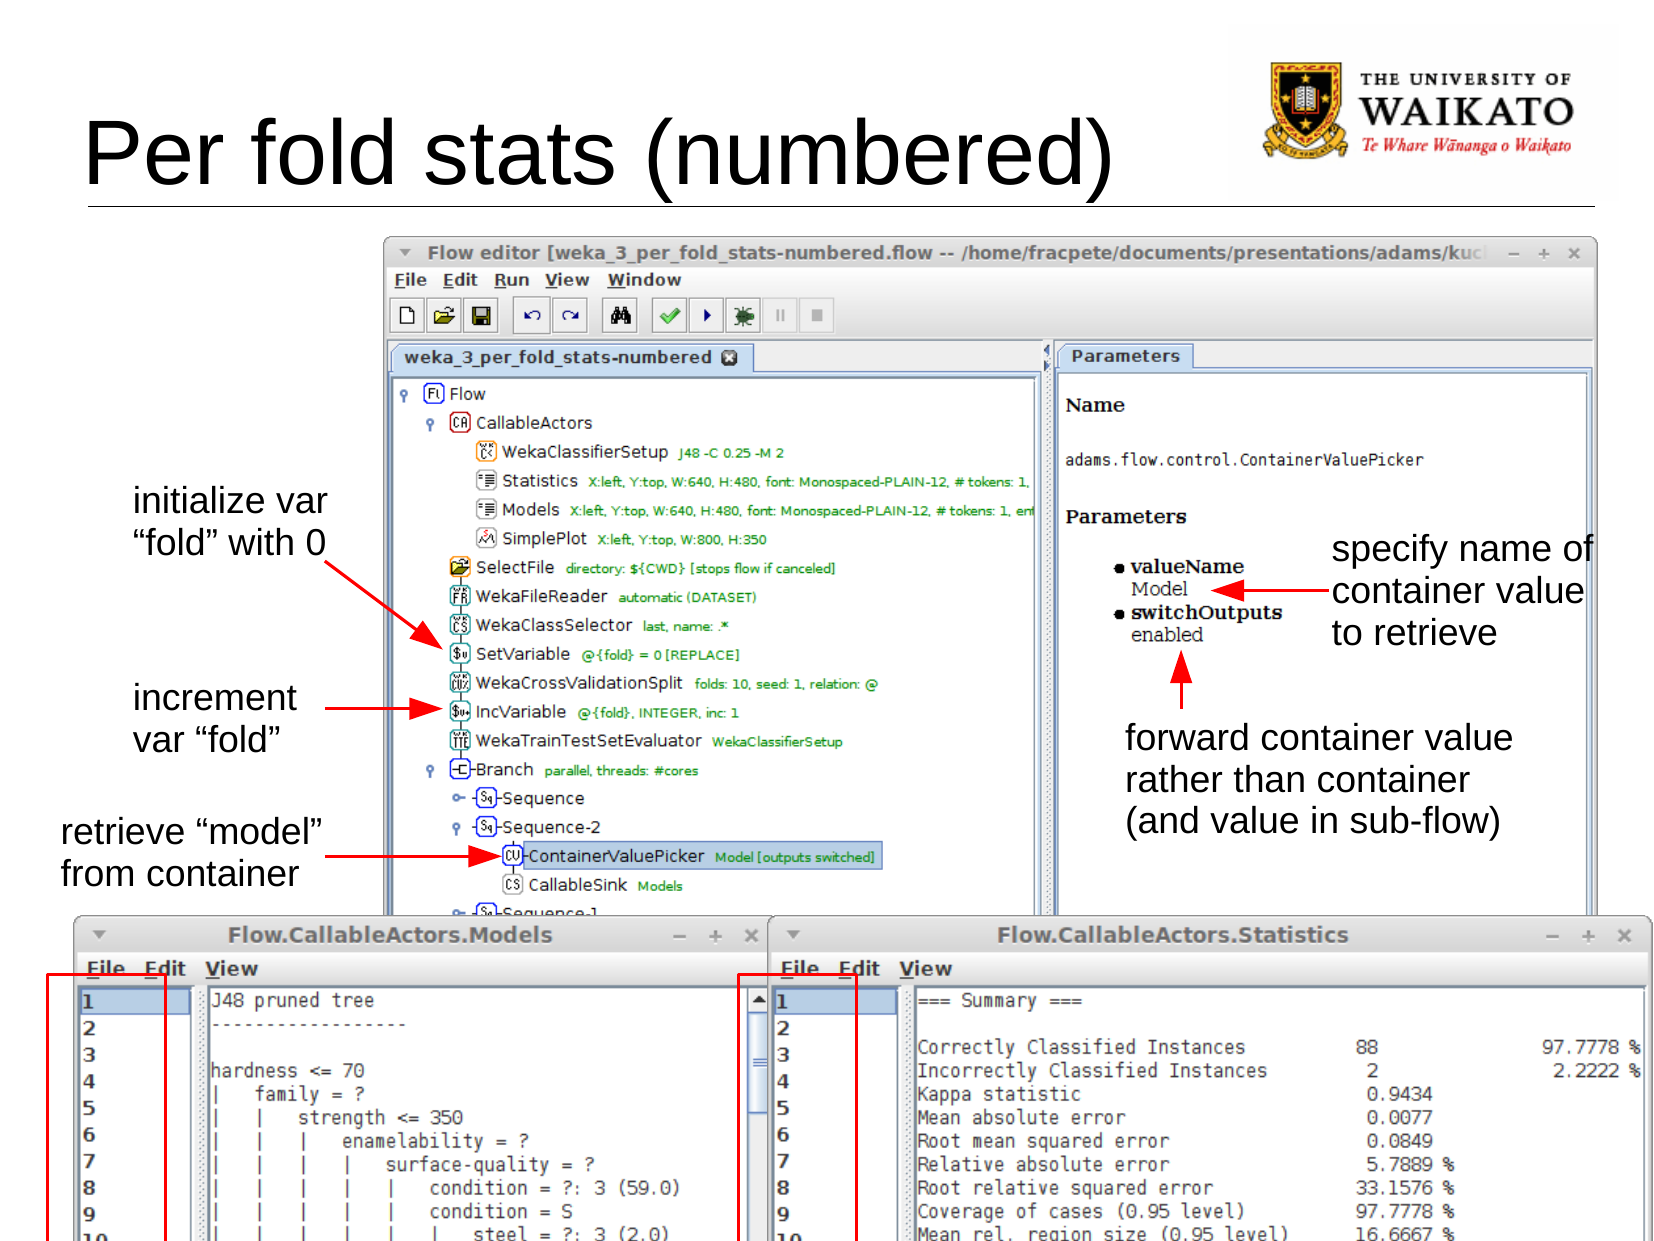

# Per fold stats (numbered)
initialize var
“fold” with 0
specify name of
container value
to retrieve
increment
var “fold”
forward container value
rather than container
(and value in sub-flow)
retrieve “model”
from container
26 & 27 Nov 2015
Peter Reutemann
8